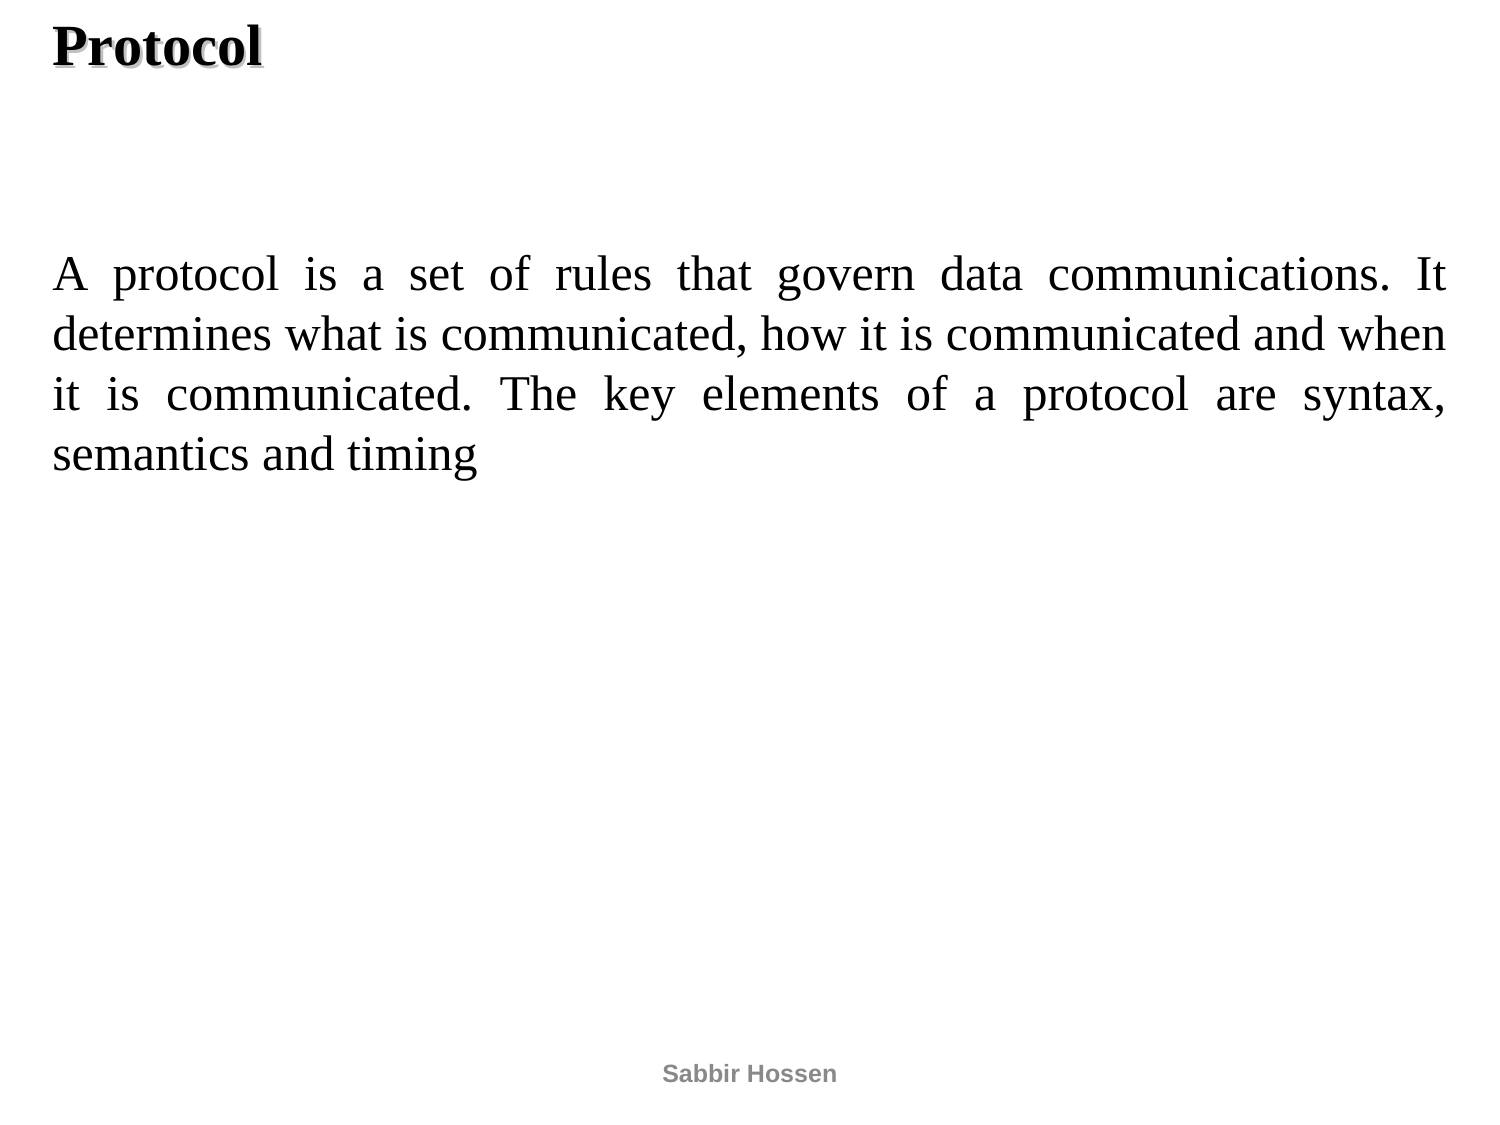

# Protocol
A protocol is a set of rules that govern data communications. It determines what is communicated, how it is communicated and when it is communicated. The key elements of a protocol are syntax, semantics and timing
Sabbir Hossen